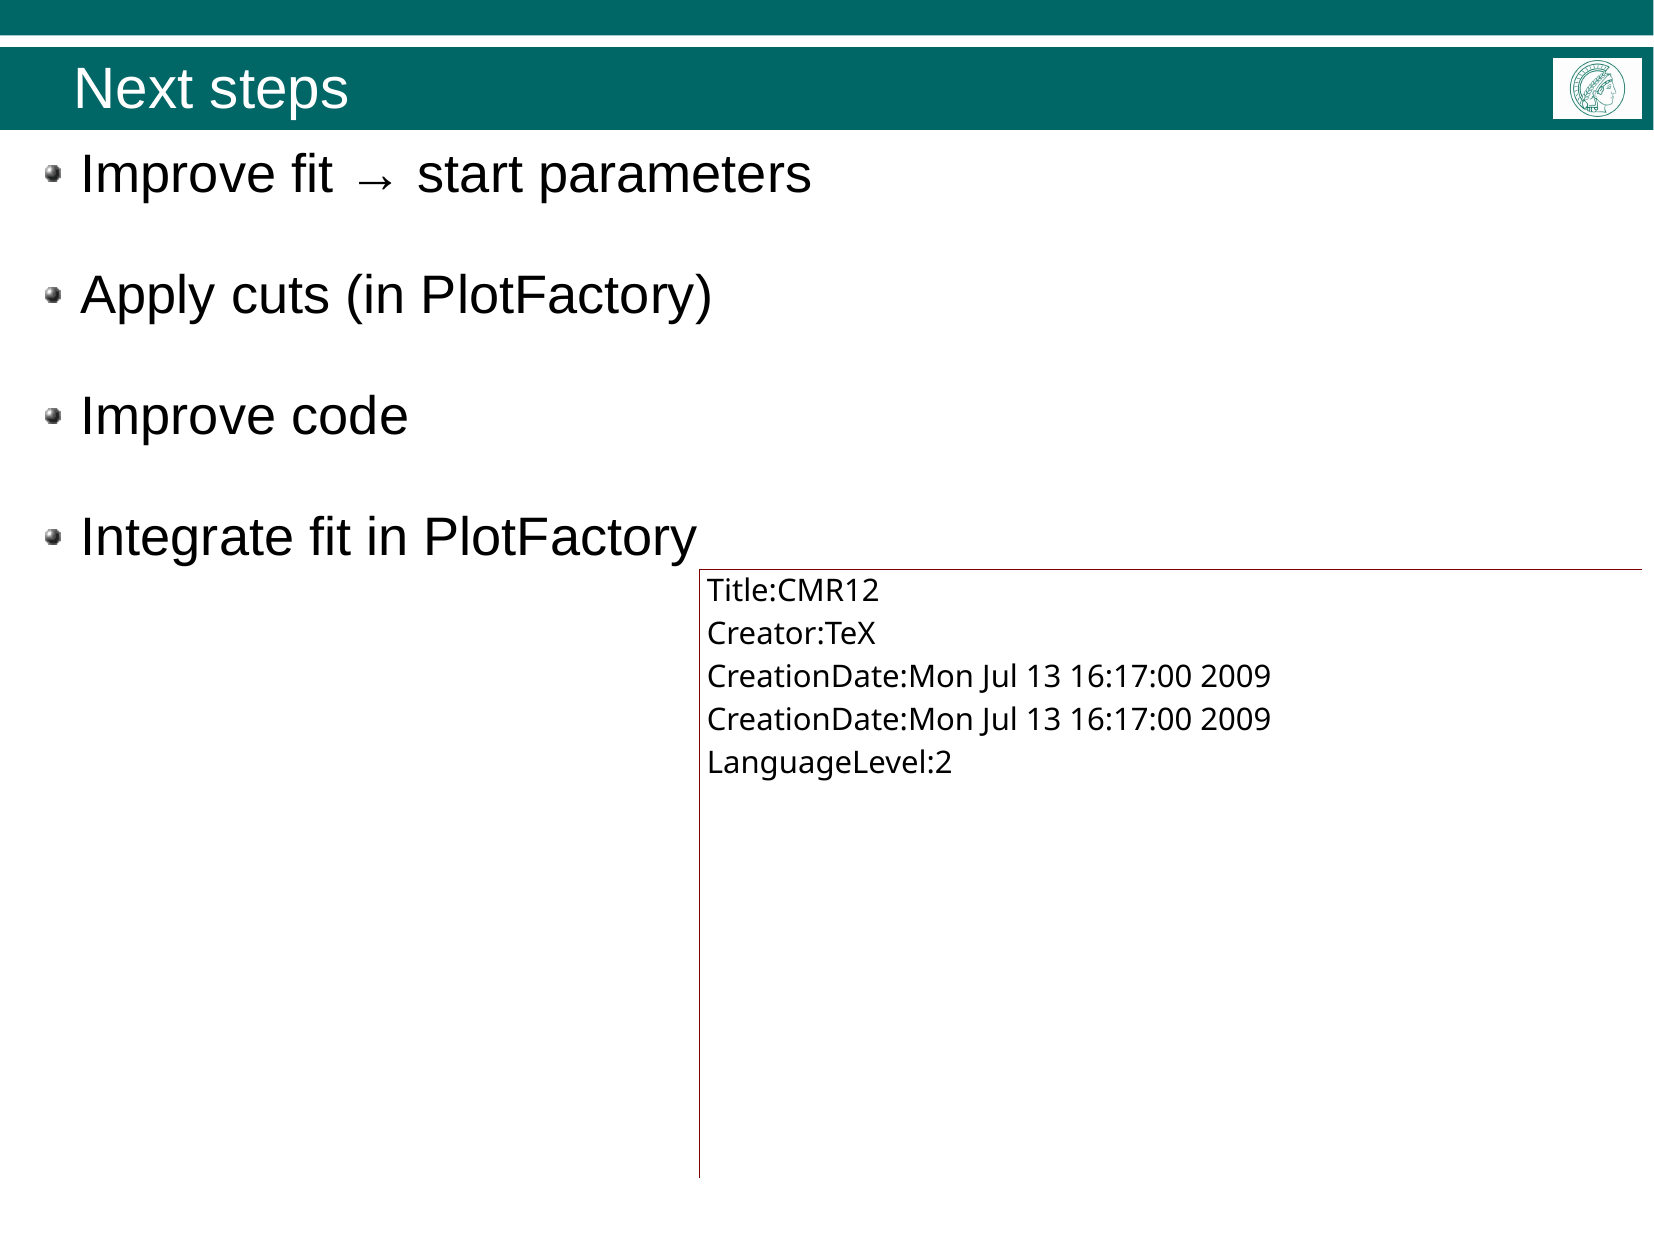

# Next steps
Improve fit → start parameters
Apply cuts (in PlotFactory)
Improve code
Integrate fit in PlotFactory
 Motivation	Introduction	Event selection	Event reconstruction 		BDT 		Status 8TeV		Status 13TeV	 	Summary